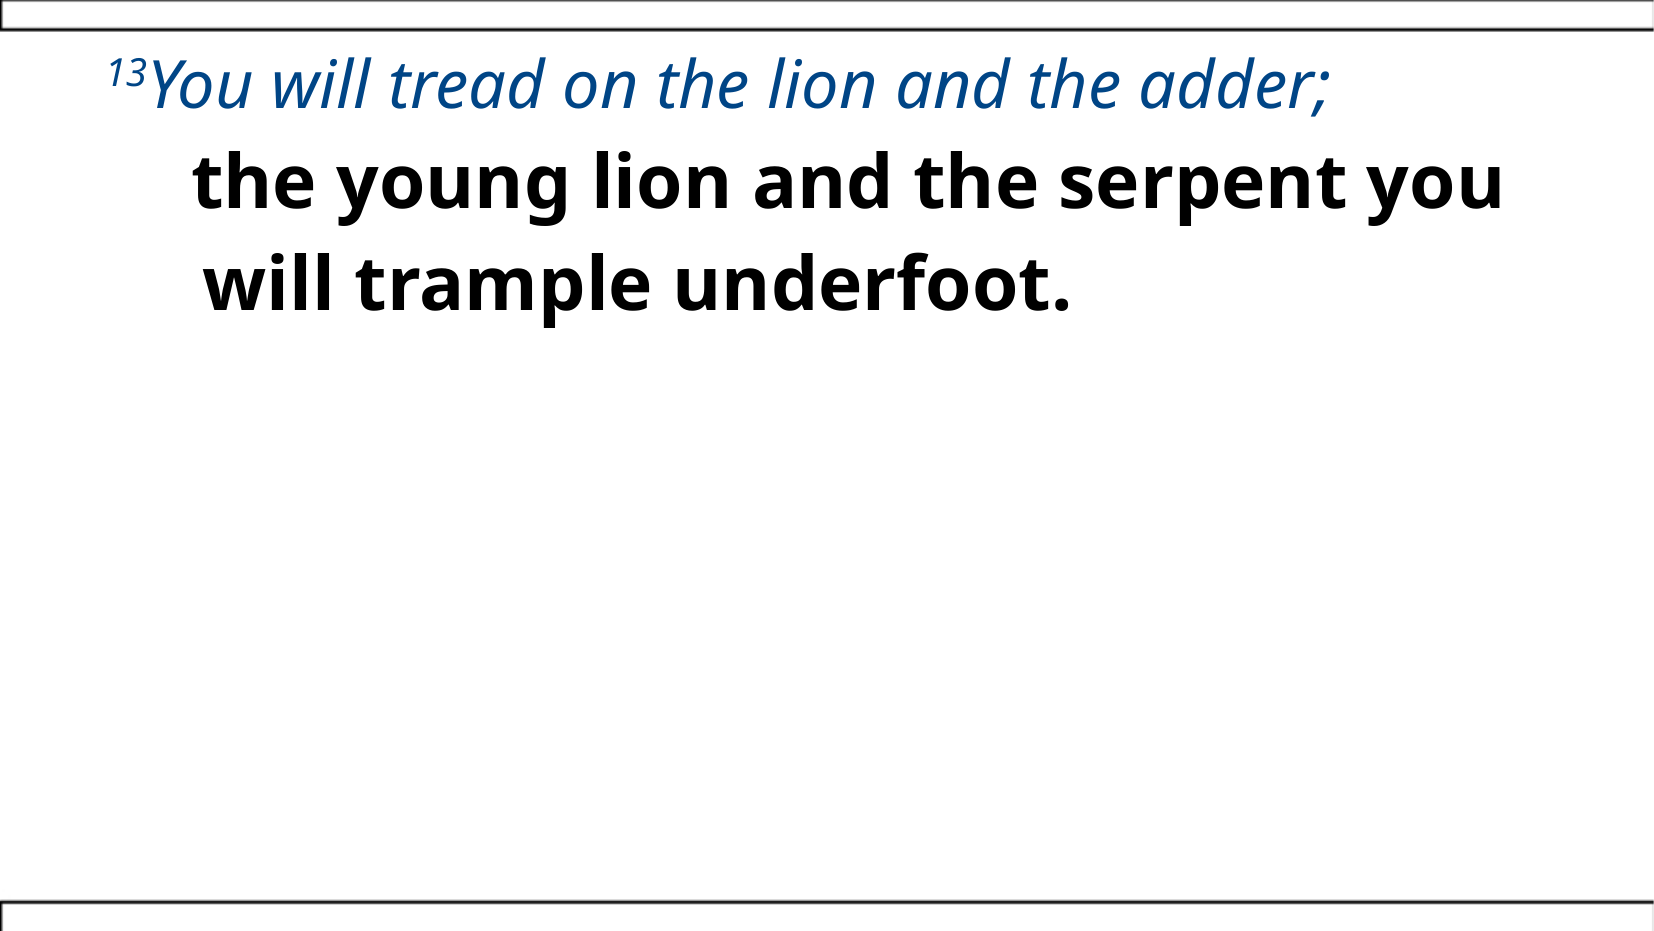

13You will tread on the lion and the adder;
 the young lion and the serpent you
 will trample underfoot.